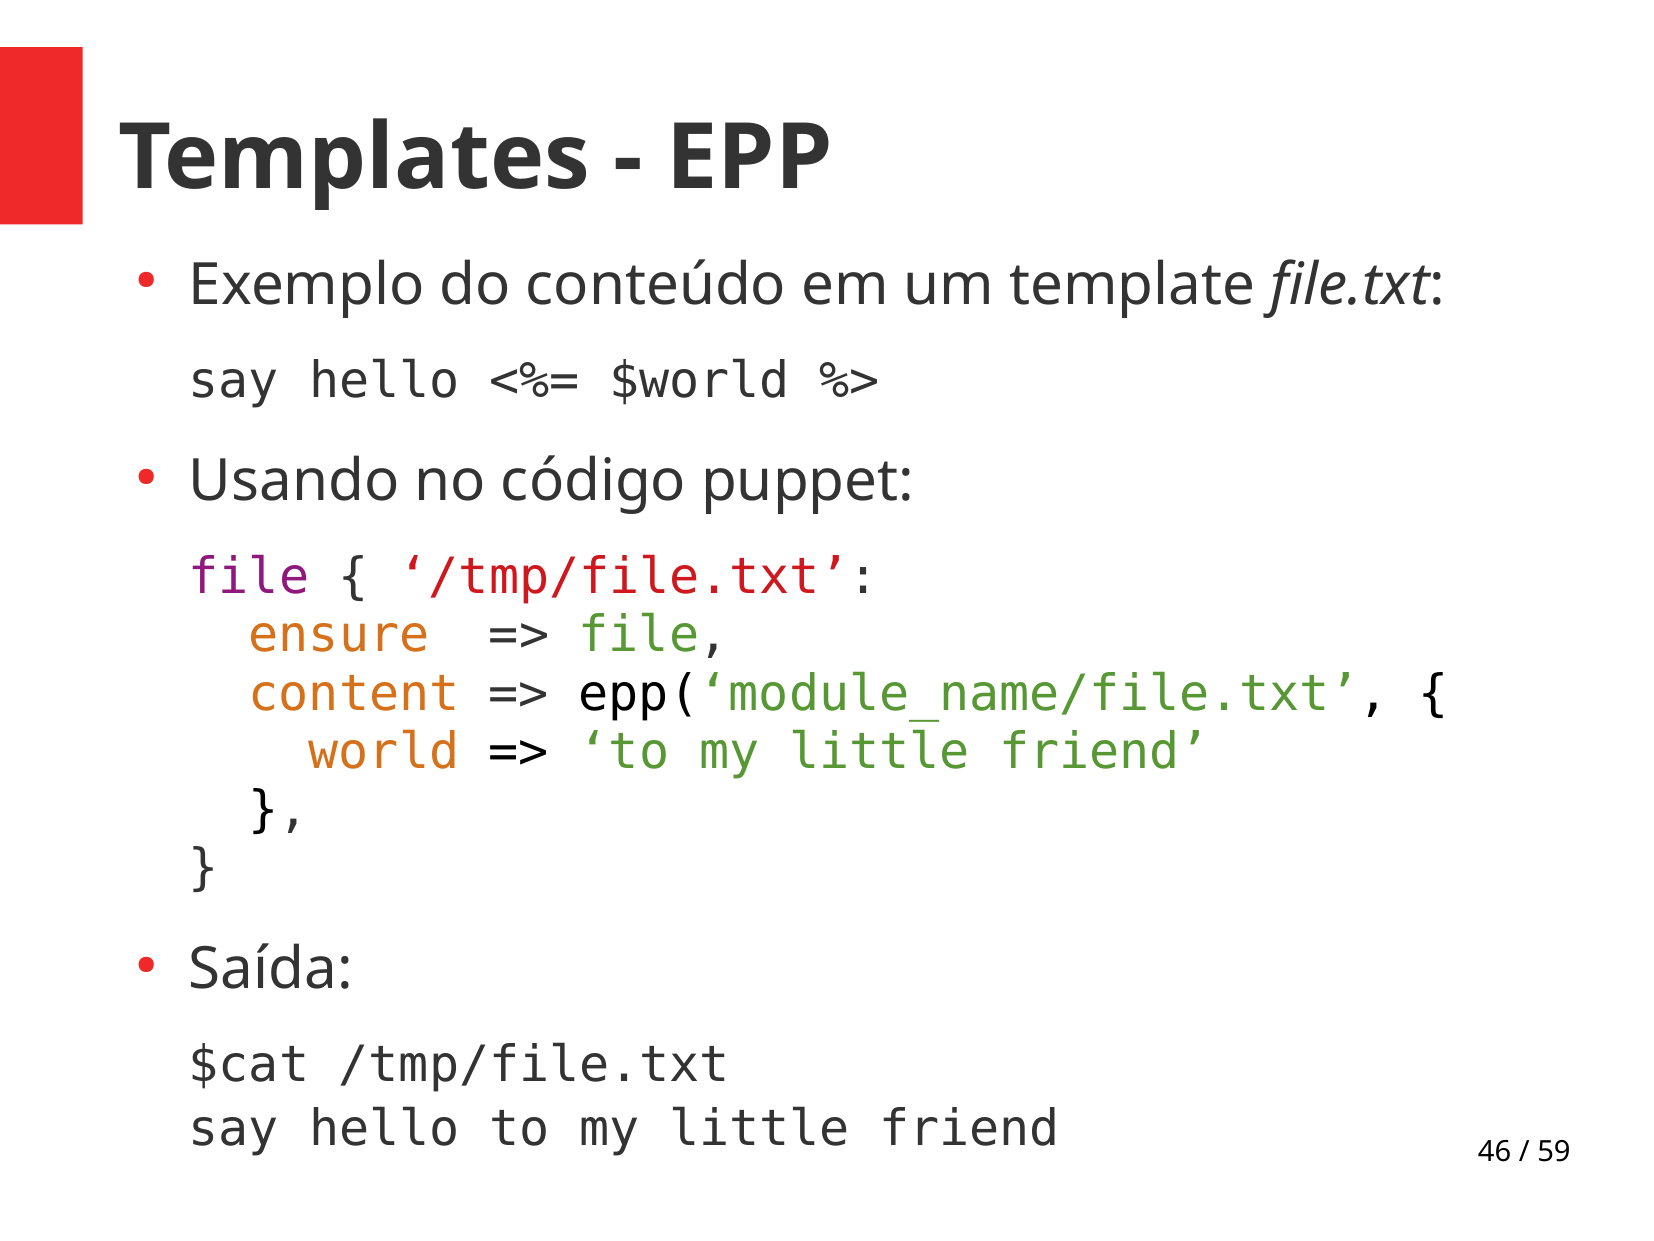

# Templates - EPP
Exemplo do conteúdo em um template file.txt:
say hello <%= $world %>
Usando no código puppet:
file { ‘/tmp/file.txt’:
 ensure => file,
 content => epp(‘module_name/file.txt’, {
 world => ‘to my little friend’
 },
}
Saída:
$cat /tmp/file.txt
say hello to my little friend
46